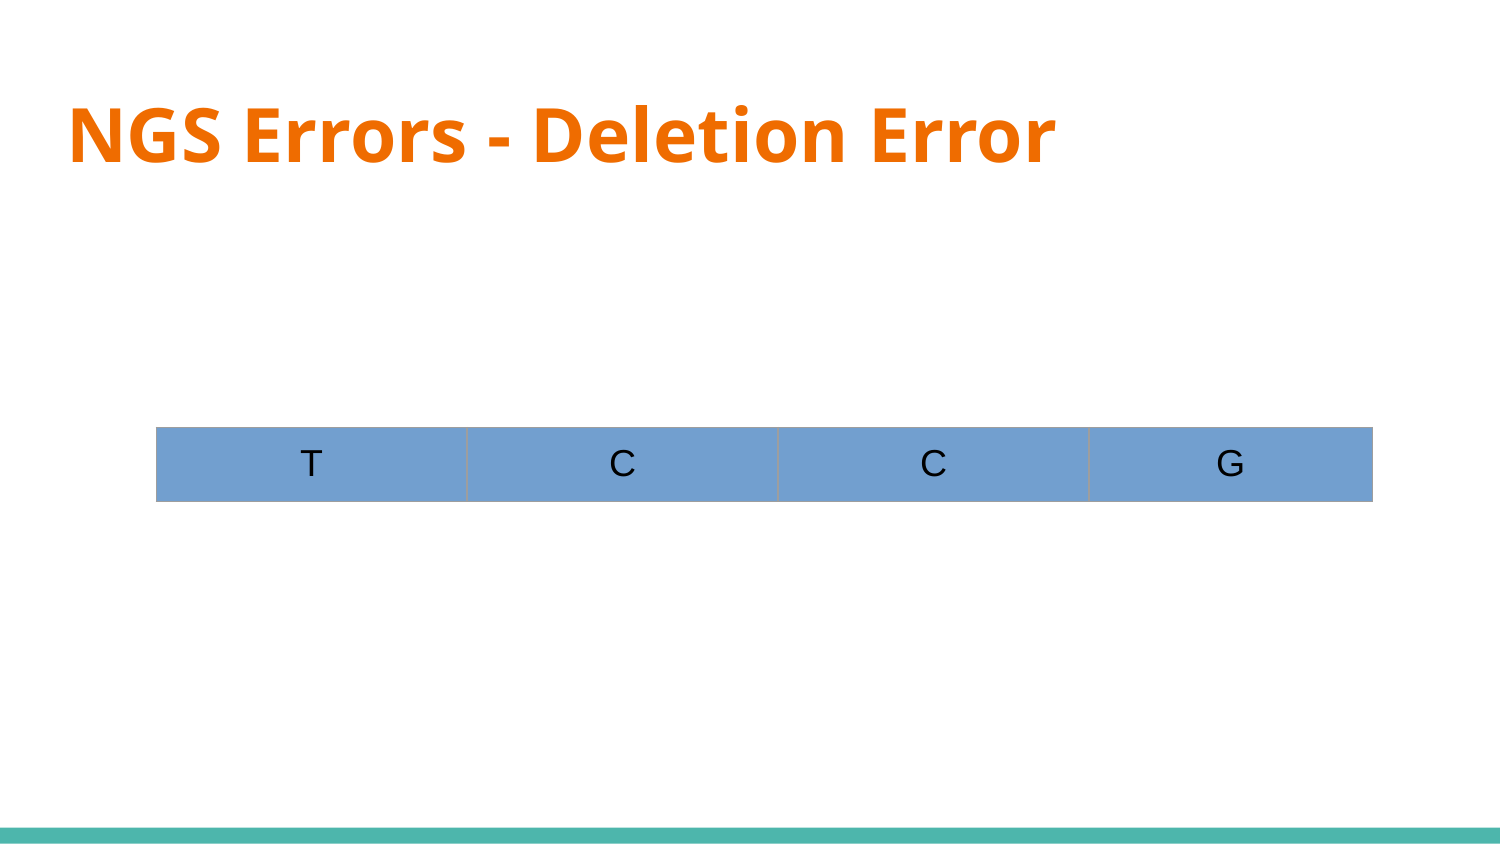

# NGS Errors - Deletion Error
| T | C | C | G |
| --- | --- | --- | --- |